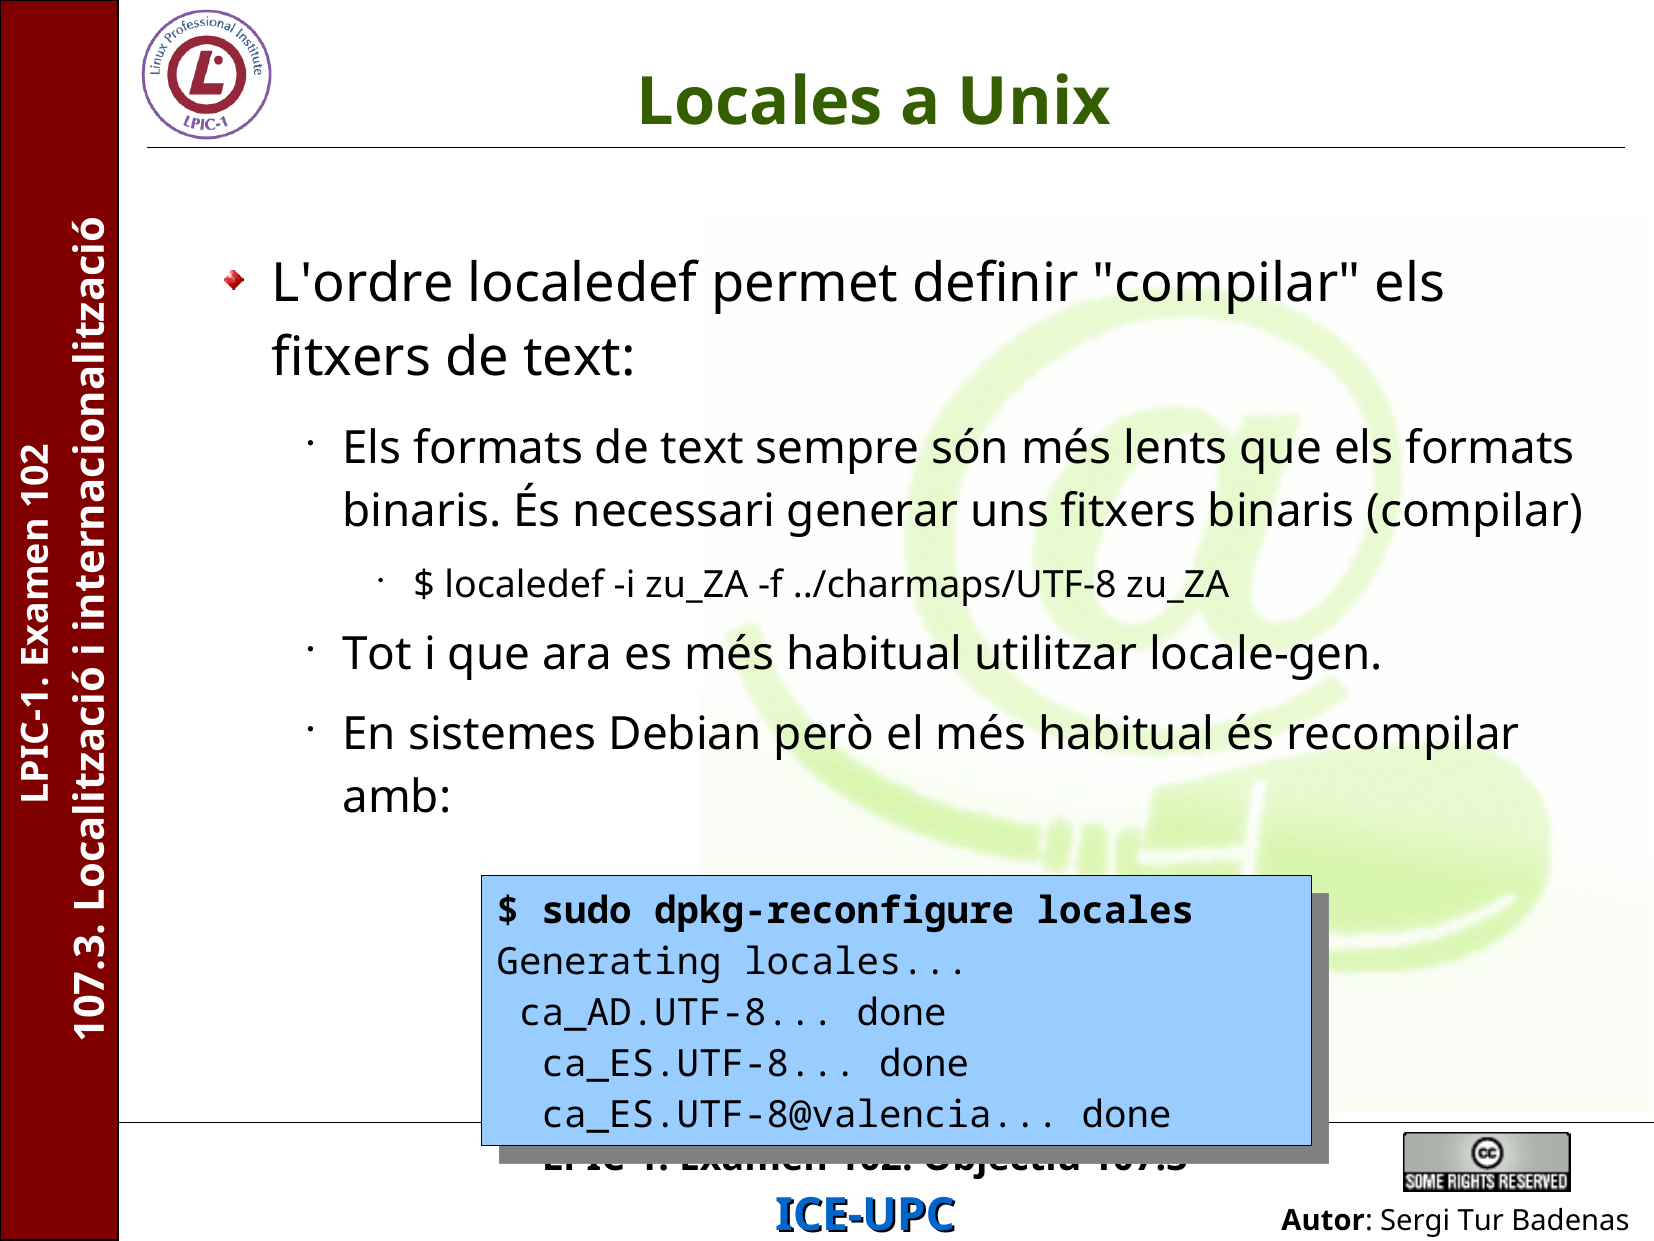

# Locales a Unix
L'ordre localedef permet definir "compilar" els fitxers de text:
Els formats de text sempre són més lents que els formats binaris. És necessari generar uns fitxers binaris (compilar)
$ localedef -i zu_ZA -f ../charmaps/UTF-8 zu_ZA
Tot i que ara es més habitual utilitzar locale-gen.
En sistemes Debian però el més habitual és recompilar amb:
$ sudo dpkg-reconfigure locales
Generating locales...
 ca_AD.UTF-8... done
 ca_ES.UTF-8... done
 ca_ES.UTF-8@valencia... done